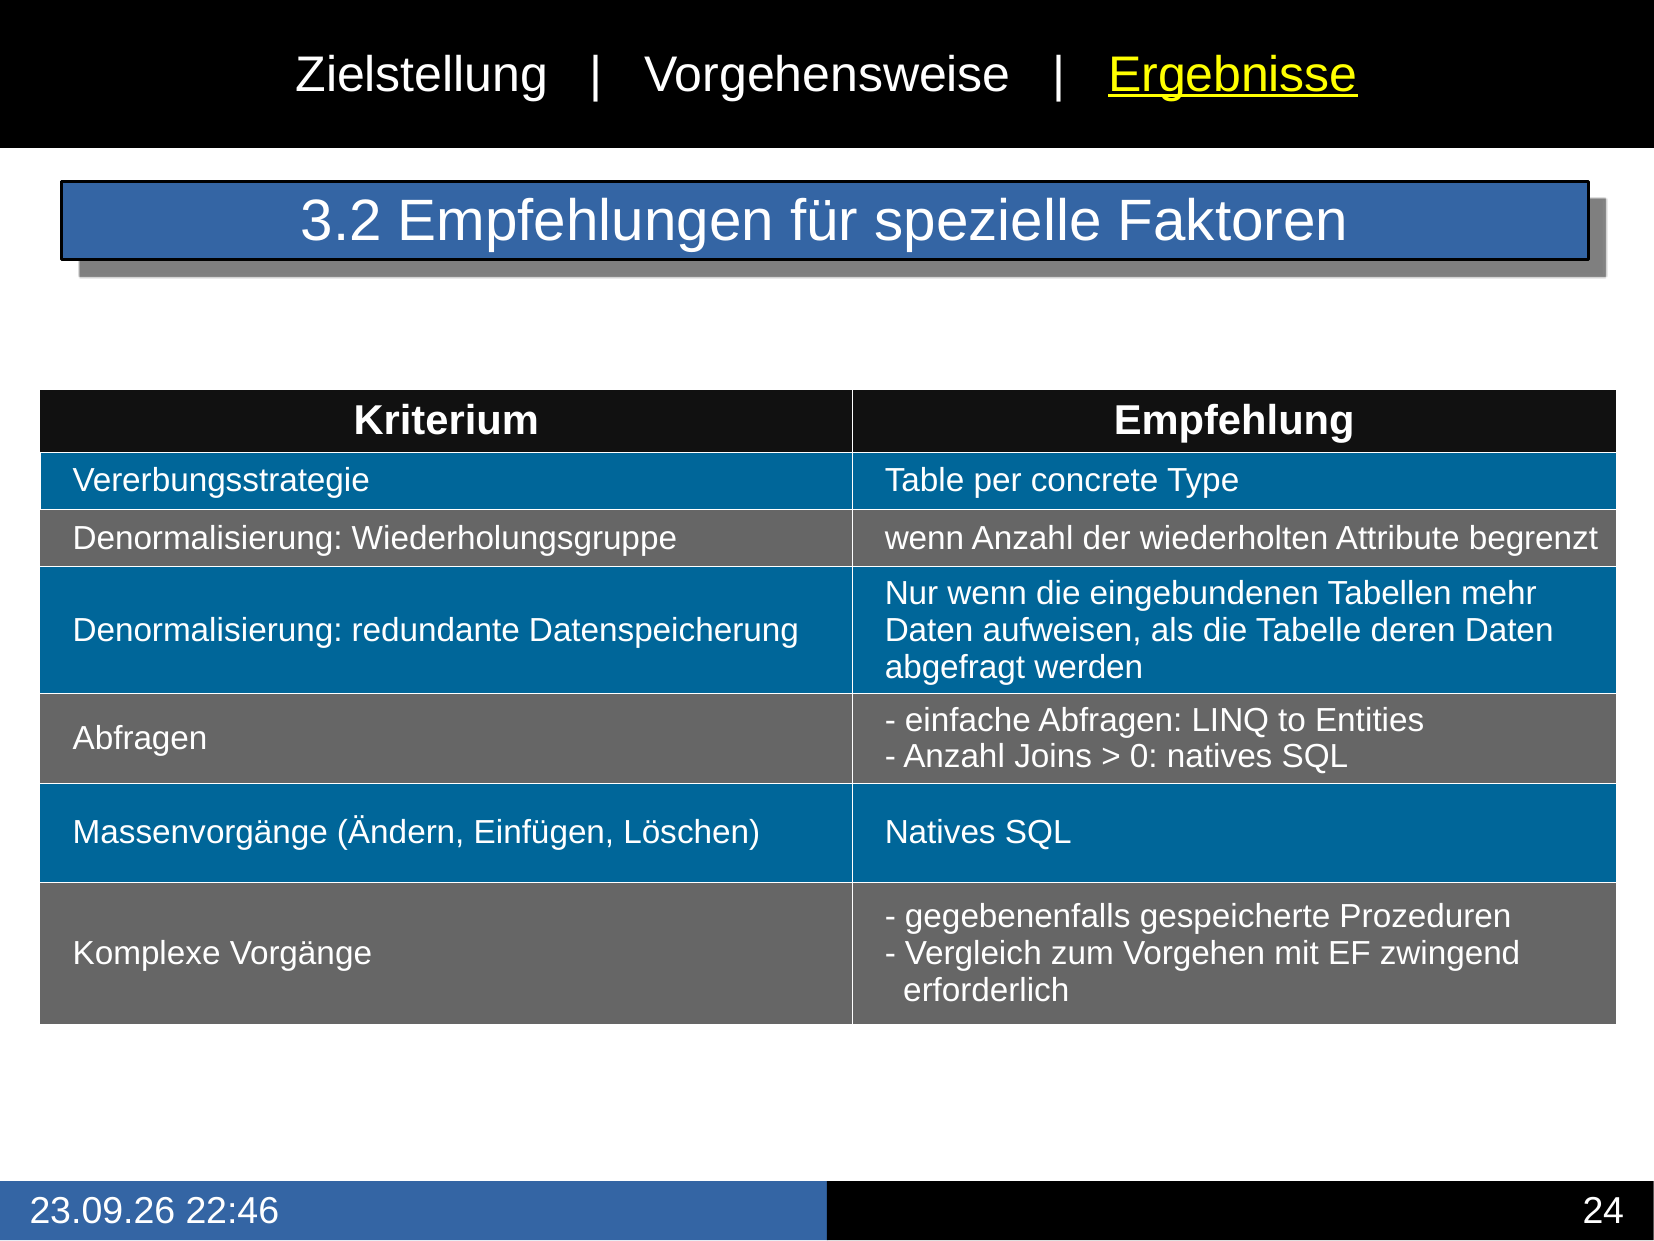

Zielstellung | Vorgehensweise | Ergebnisse
# 3.2 Empfehlungen für spezielle Faktoren
| Kriterium | Empfehlung |
| --- | --- |
| Vererbungsstrategie | Table per concrete Type |
| Denormalisierung: Wiederholungsgruppe | wenn Anzahl der wiederholten Attribute begrenzt |
| Denormalisierung: redundante Datenspeicherung | Nur wenn die eingebundenen Tabellen mehr Daten aufweisen, als die Tabelle deren Daten abgefragt werden |
| Abfragen | - einfache Abfragen: LINQ to Entities - Anzahl Joins > 0: natives SQL |
| Massenvorgänge (Ändern, Einfügen, Löschen) | Natives SQL |
| Komplexe Vorgänge | - gegebenenfalls gespeicherte Prozeduren - Vergleich zum Vorgehen mit EF zwingend erforderlich |
24